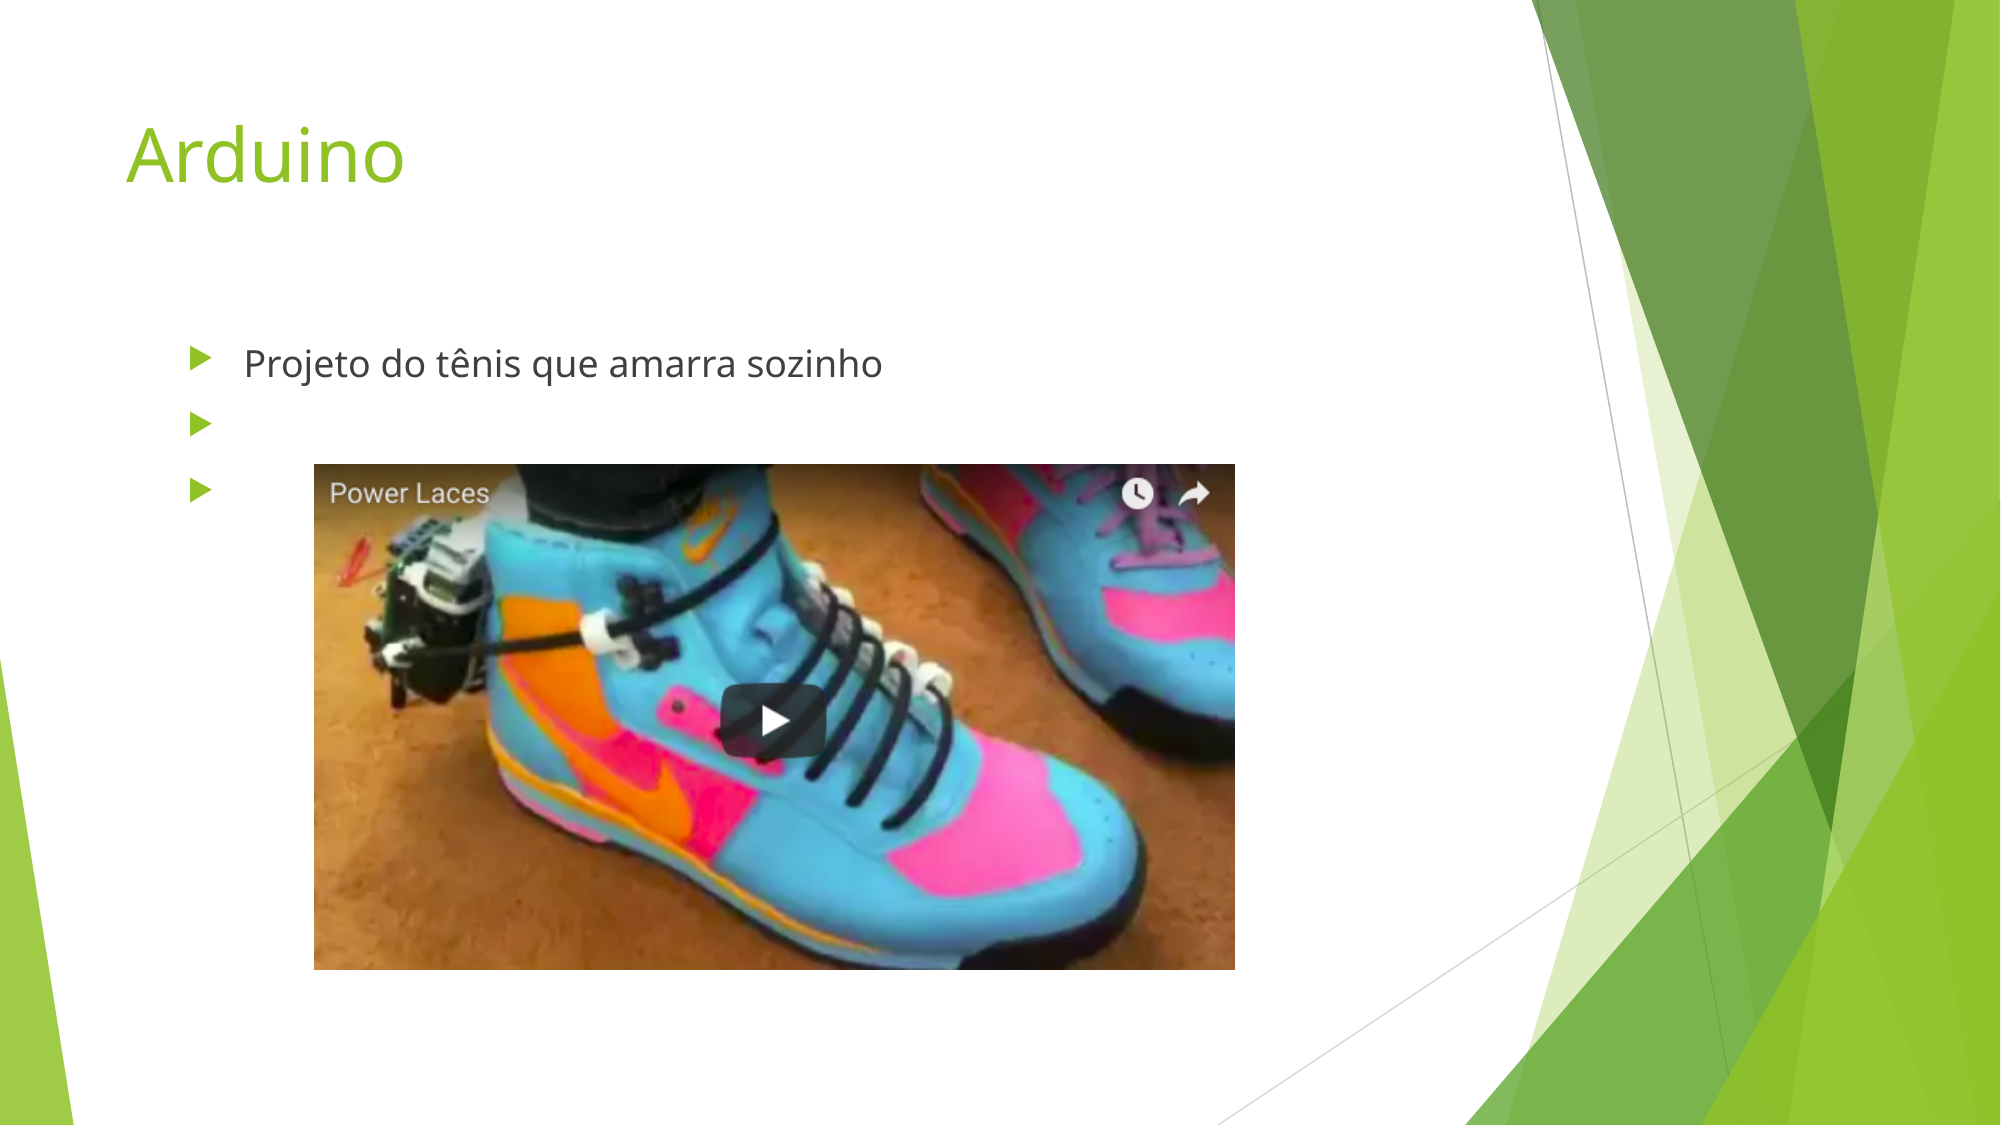

# Arduino
Projeto do tênis que amarra sozinho